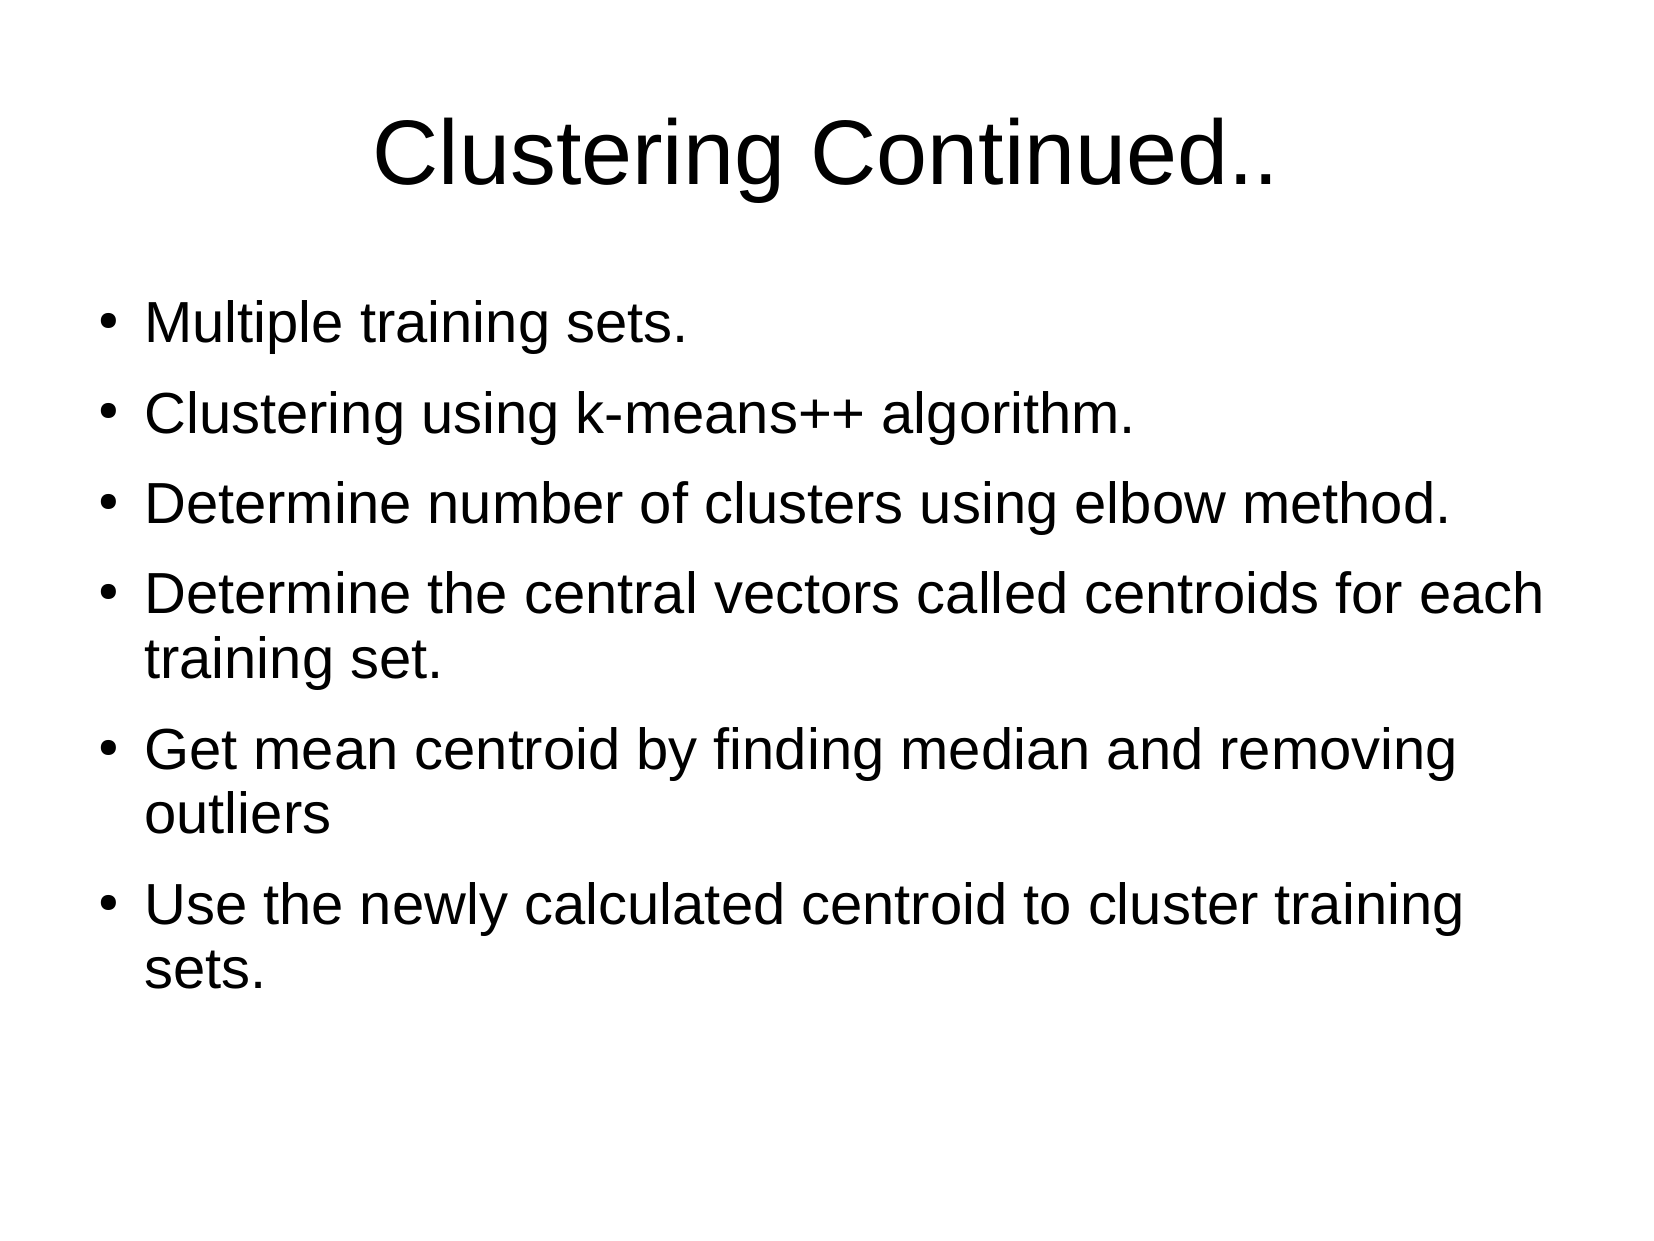

# Clustering Continued..
Multiple training sets.
Clustering using k-means++ algorithm.
Determine number of clusters using elbow method.
Determine the central vectors called centroids for each training set.
Get mean centroid by finding median and removing outliers
Use the newly calculated centroid to cluster training sets.